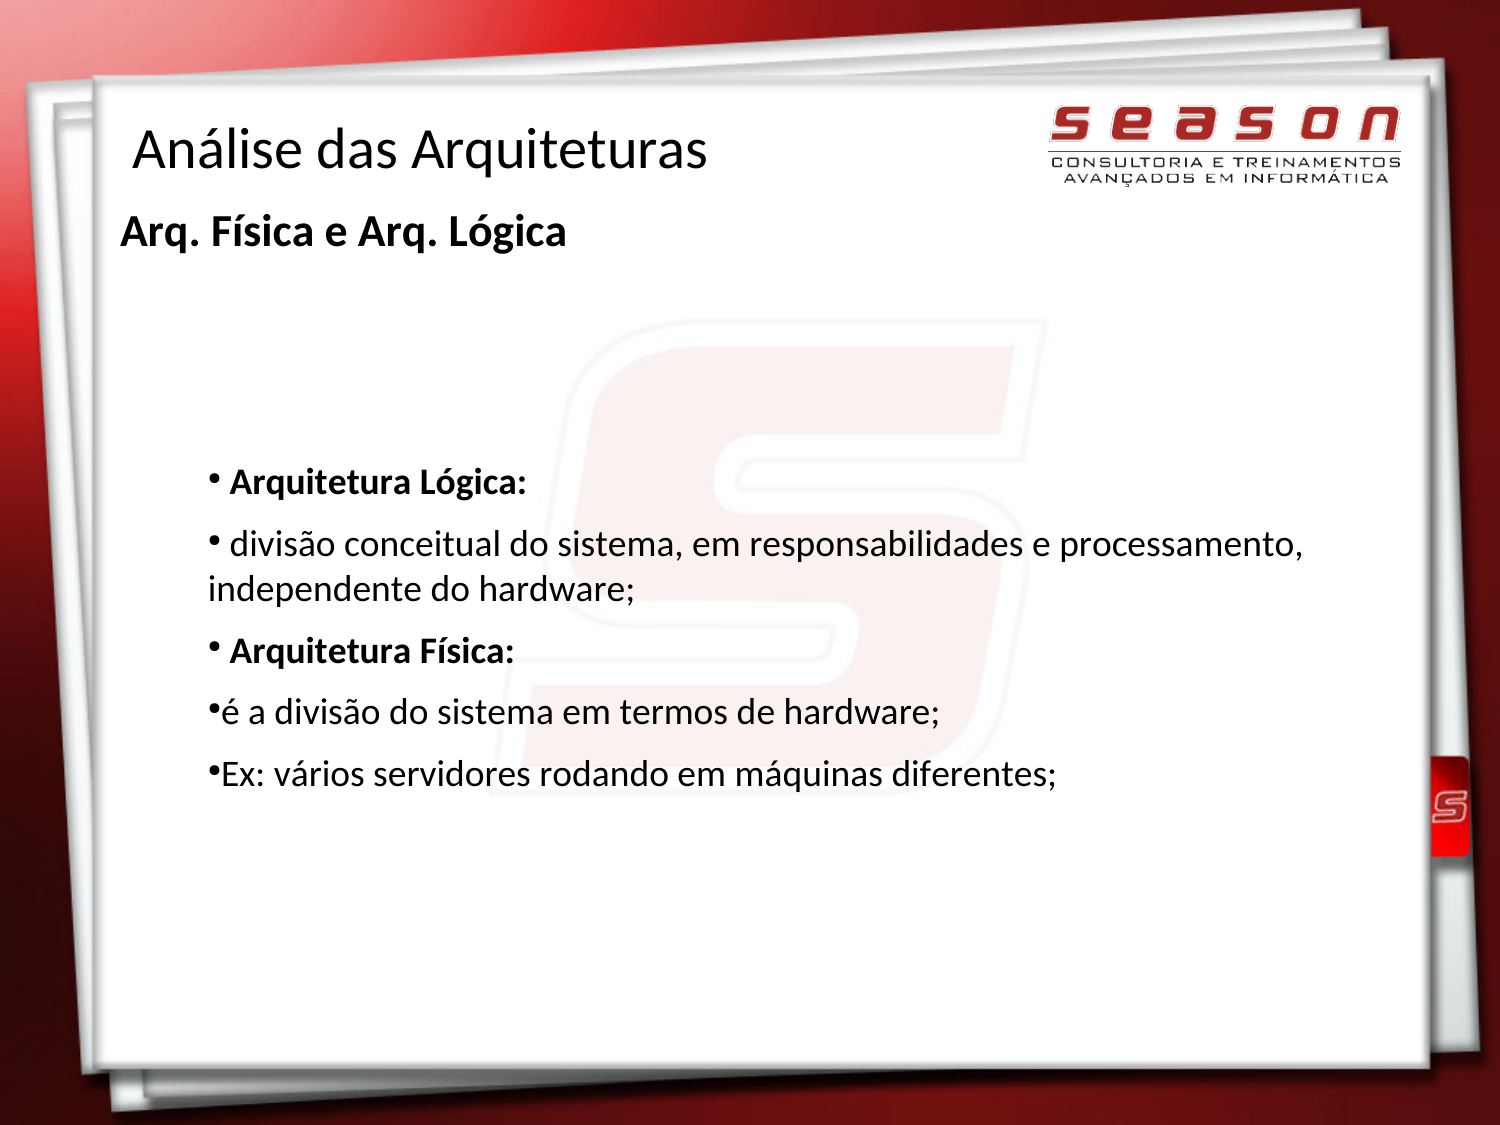

# Análise das Arquiteturas
Arq. Física e Arq. Lógica
 Arquitetura Lógica:
 divisão conceitual do sistema, em responsabilidades e processamento, independente do hardware;
 Arquitetura Física:
é a divisão do sistema em termos de hardware;
Ex: vários servidores rodando em máquinas diferentes;